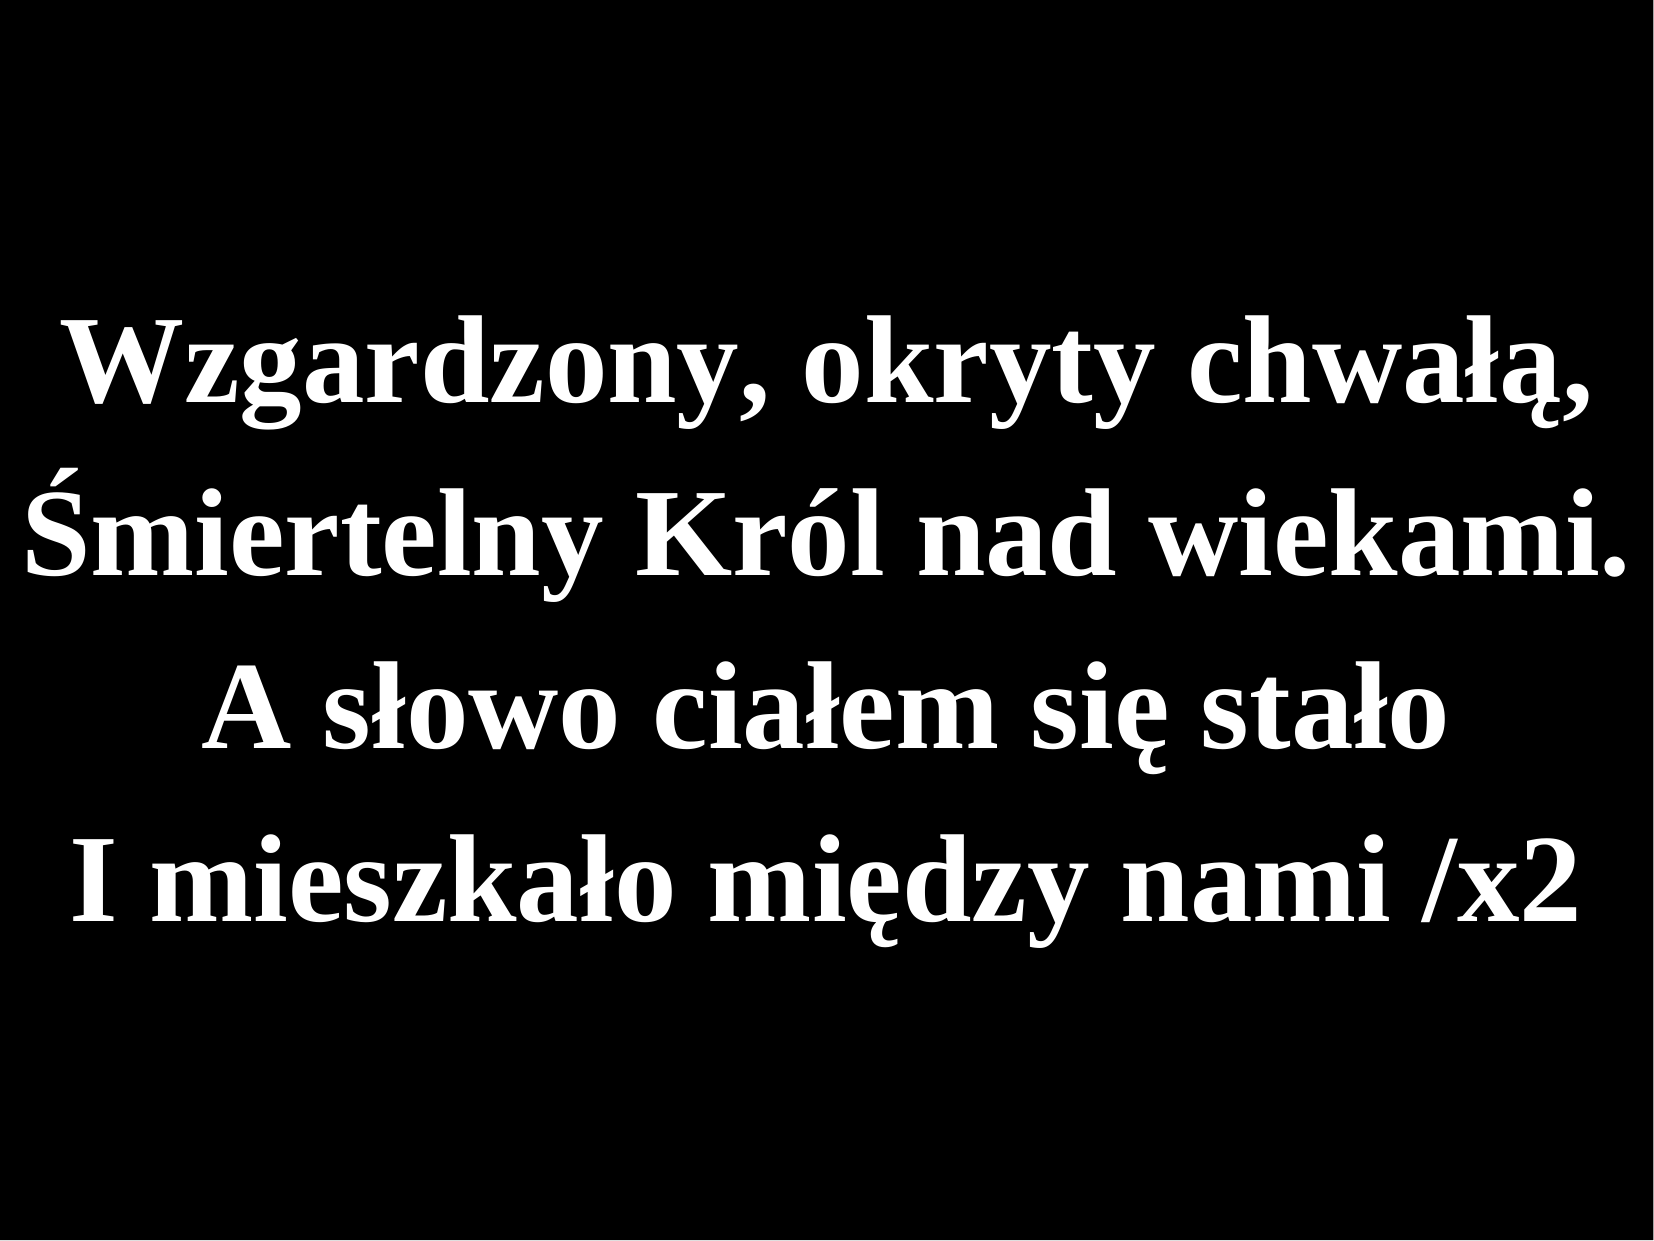

# Wzgardzony, okryty chwałą, ppp Śmiertelny Król nad wiekami. ppp A słowo ciałem się stało ppp I mieszkało między nami /x2